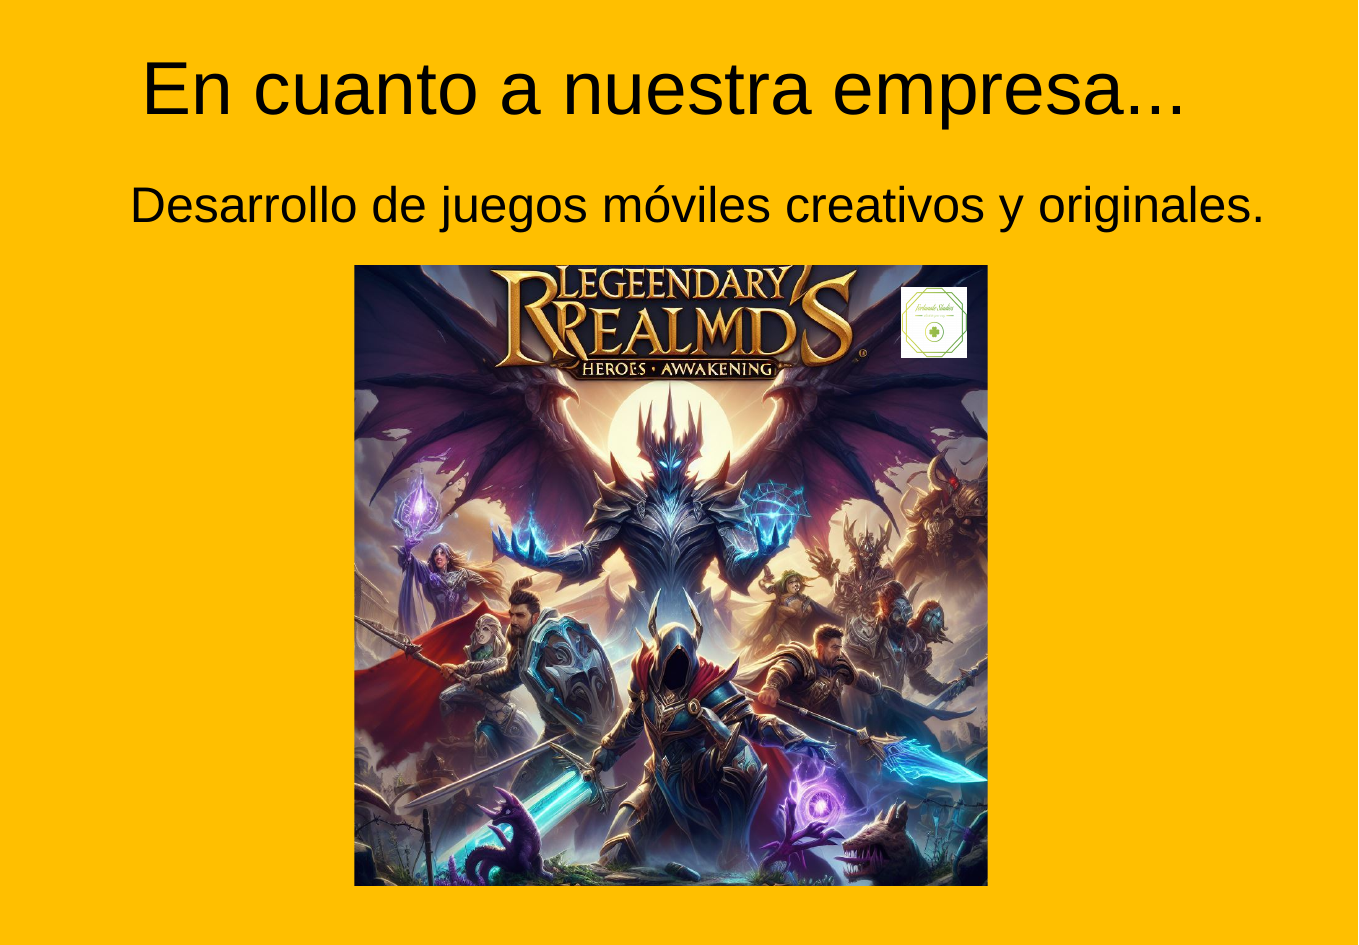

En cuanto a nuestra empresa...
# Desarrollo de juegos móviles creativos y originales.